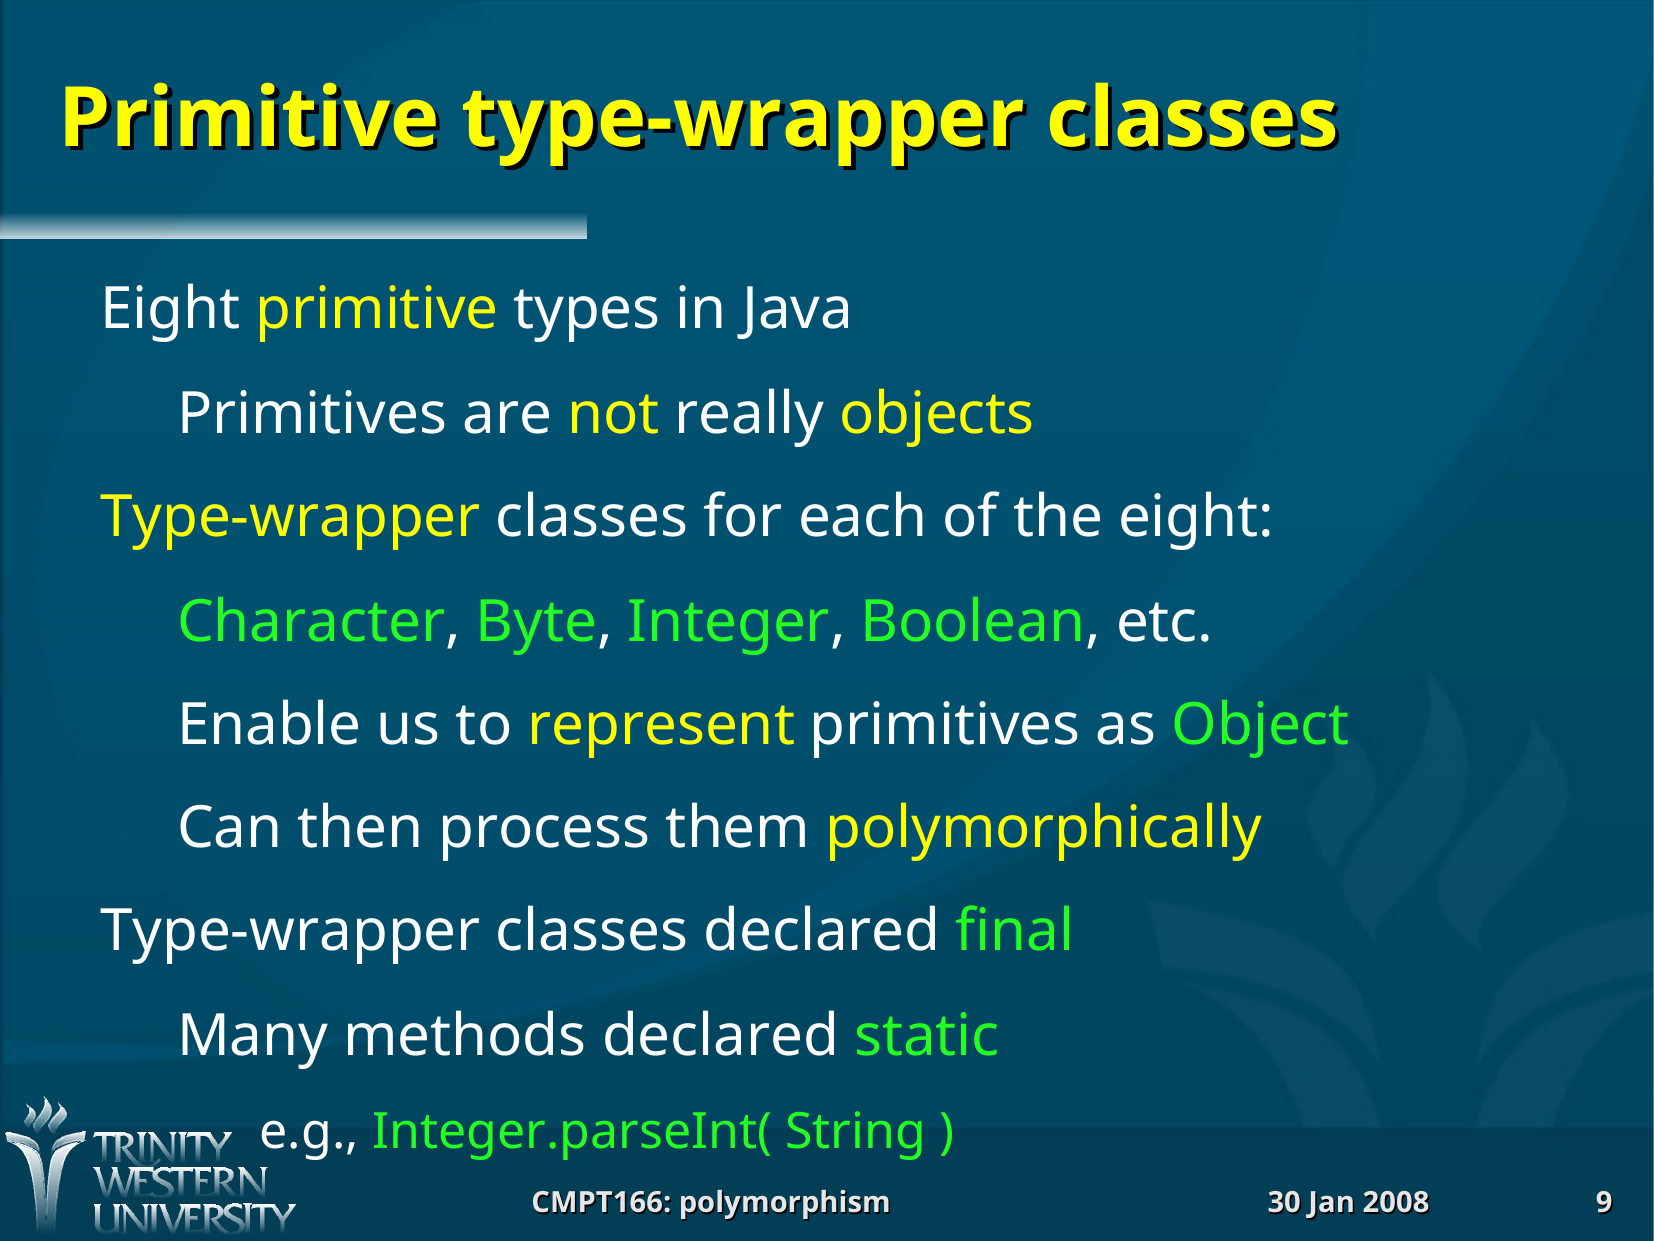

# Primitive type-wrapper classes
Eight primitive types in Java
Primitives are not really objects
Type-wrapper classes for each of the eight:
Character, Byte, Integer, Boolean, etc.
Enable us to represent primitives as Object
Can then process them polymorphically
Type-wrapper classes declared final
Many methods declared static
e.g., Integer.parseInt( String )
CMPT166: polymorphism
30 Jan 2008
9